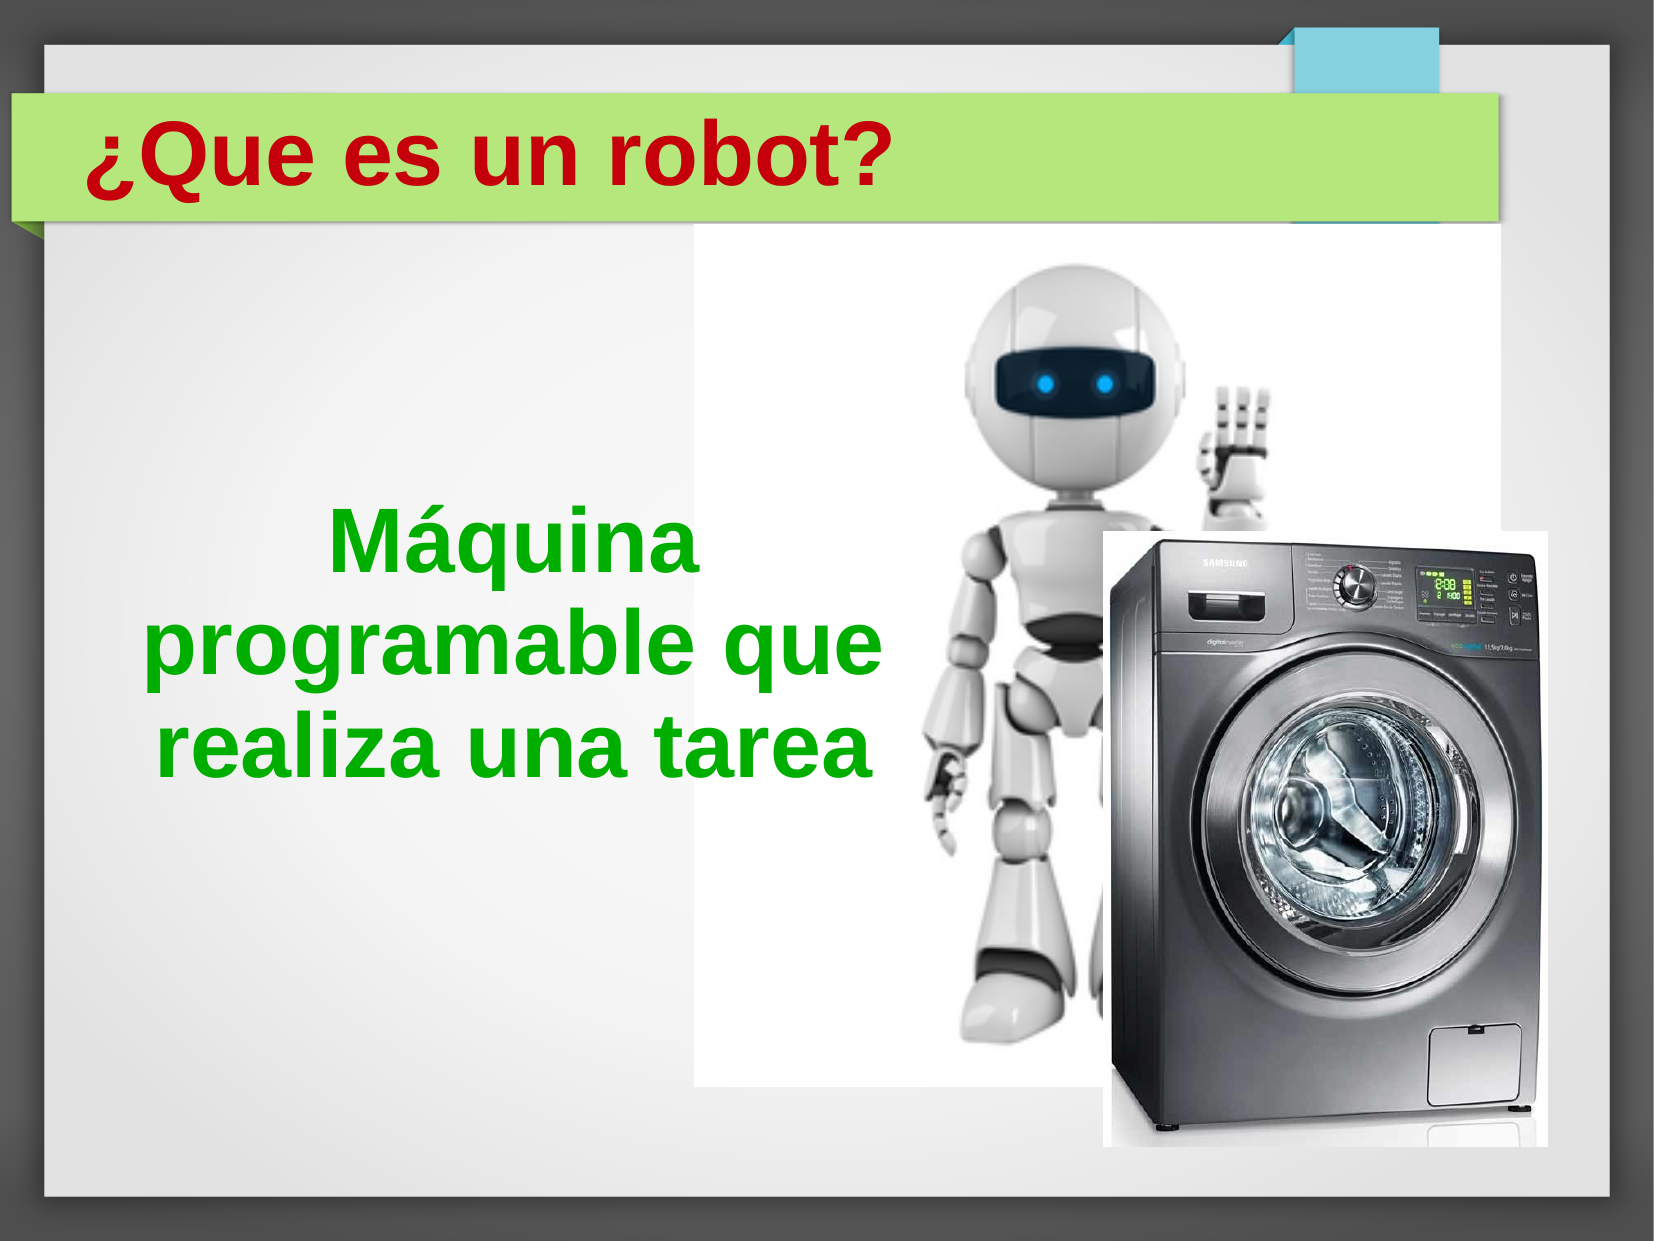

# ¿Que es un robot?
Máquina programable que realiza una tarea